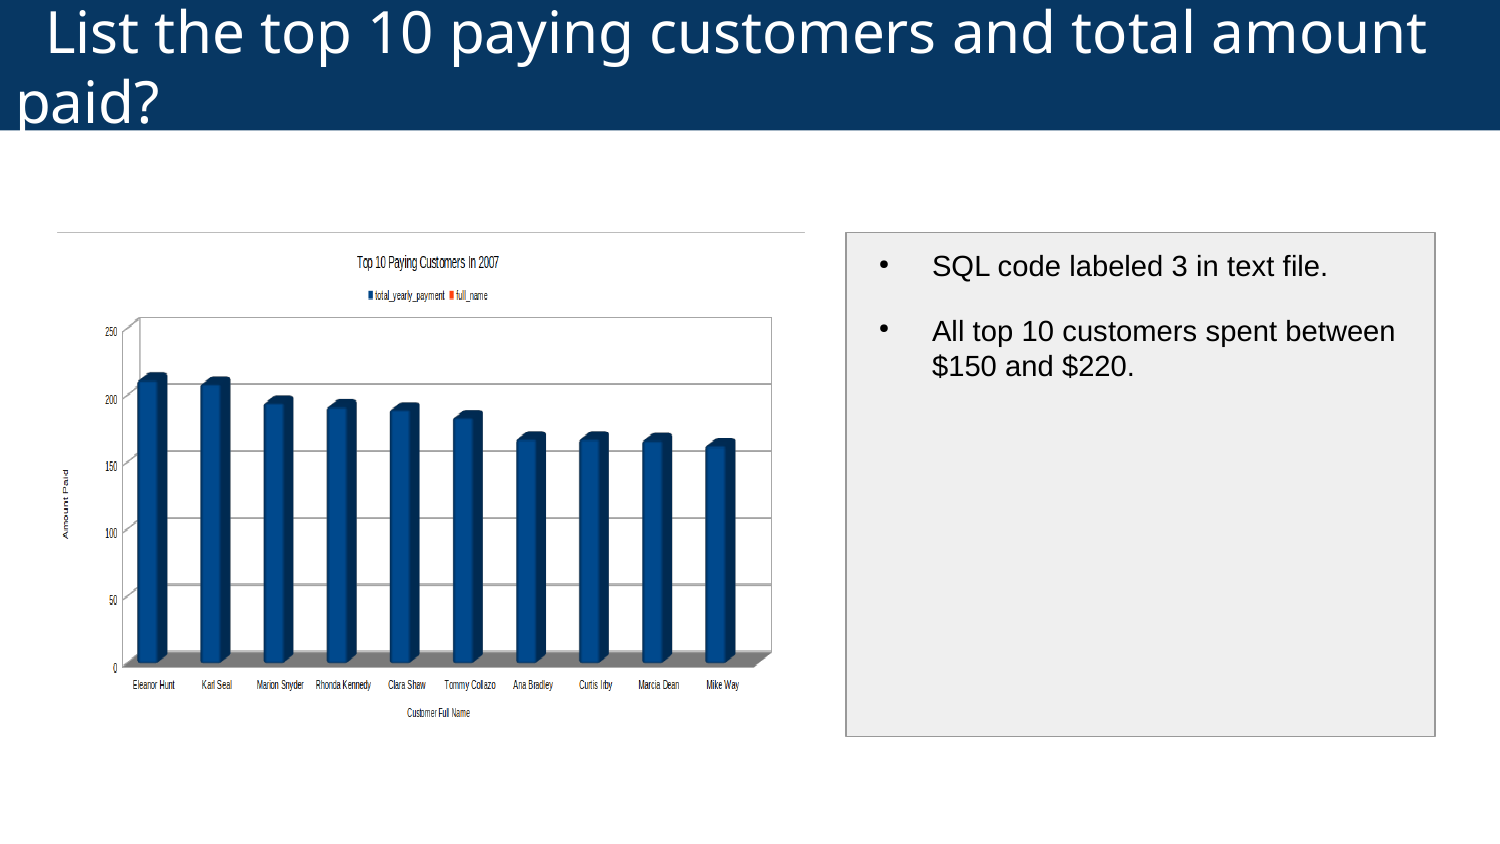

List the top 10 paying customers and total amount paid?
<visualization>
# SQL code labeled 3 in text file.
All top 10 customers spent between $150 and $220.